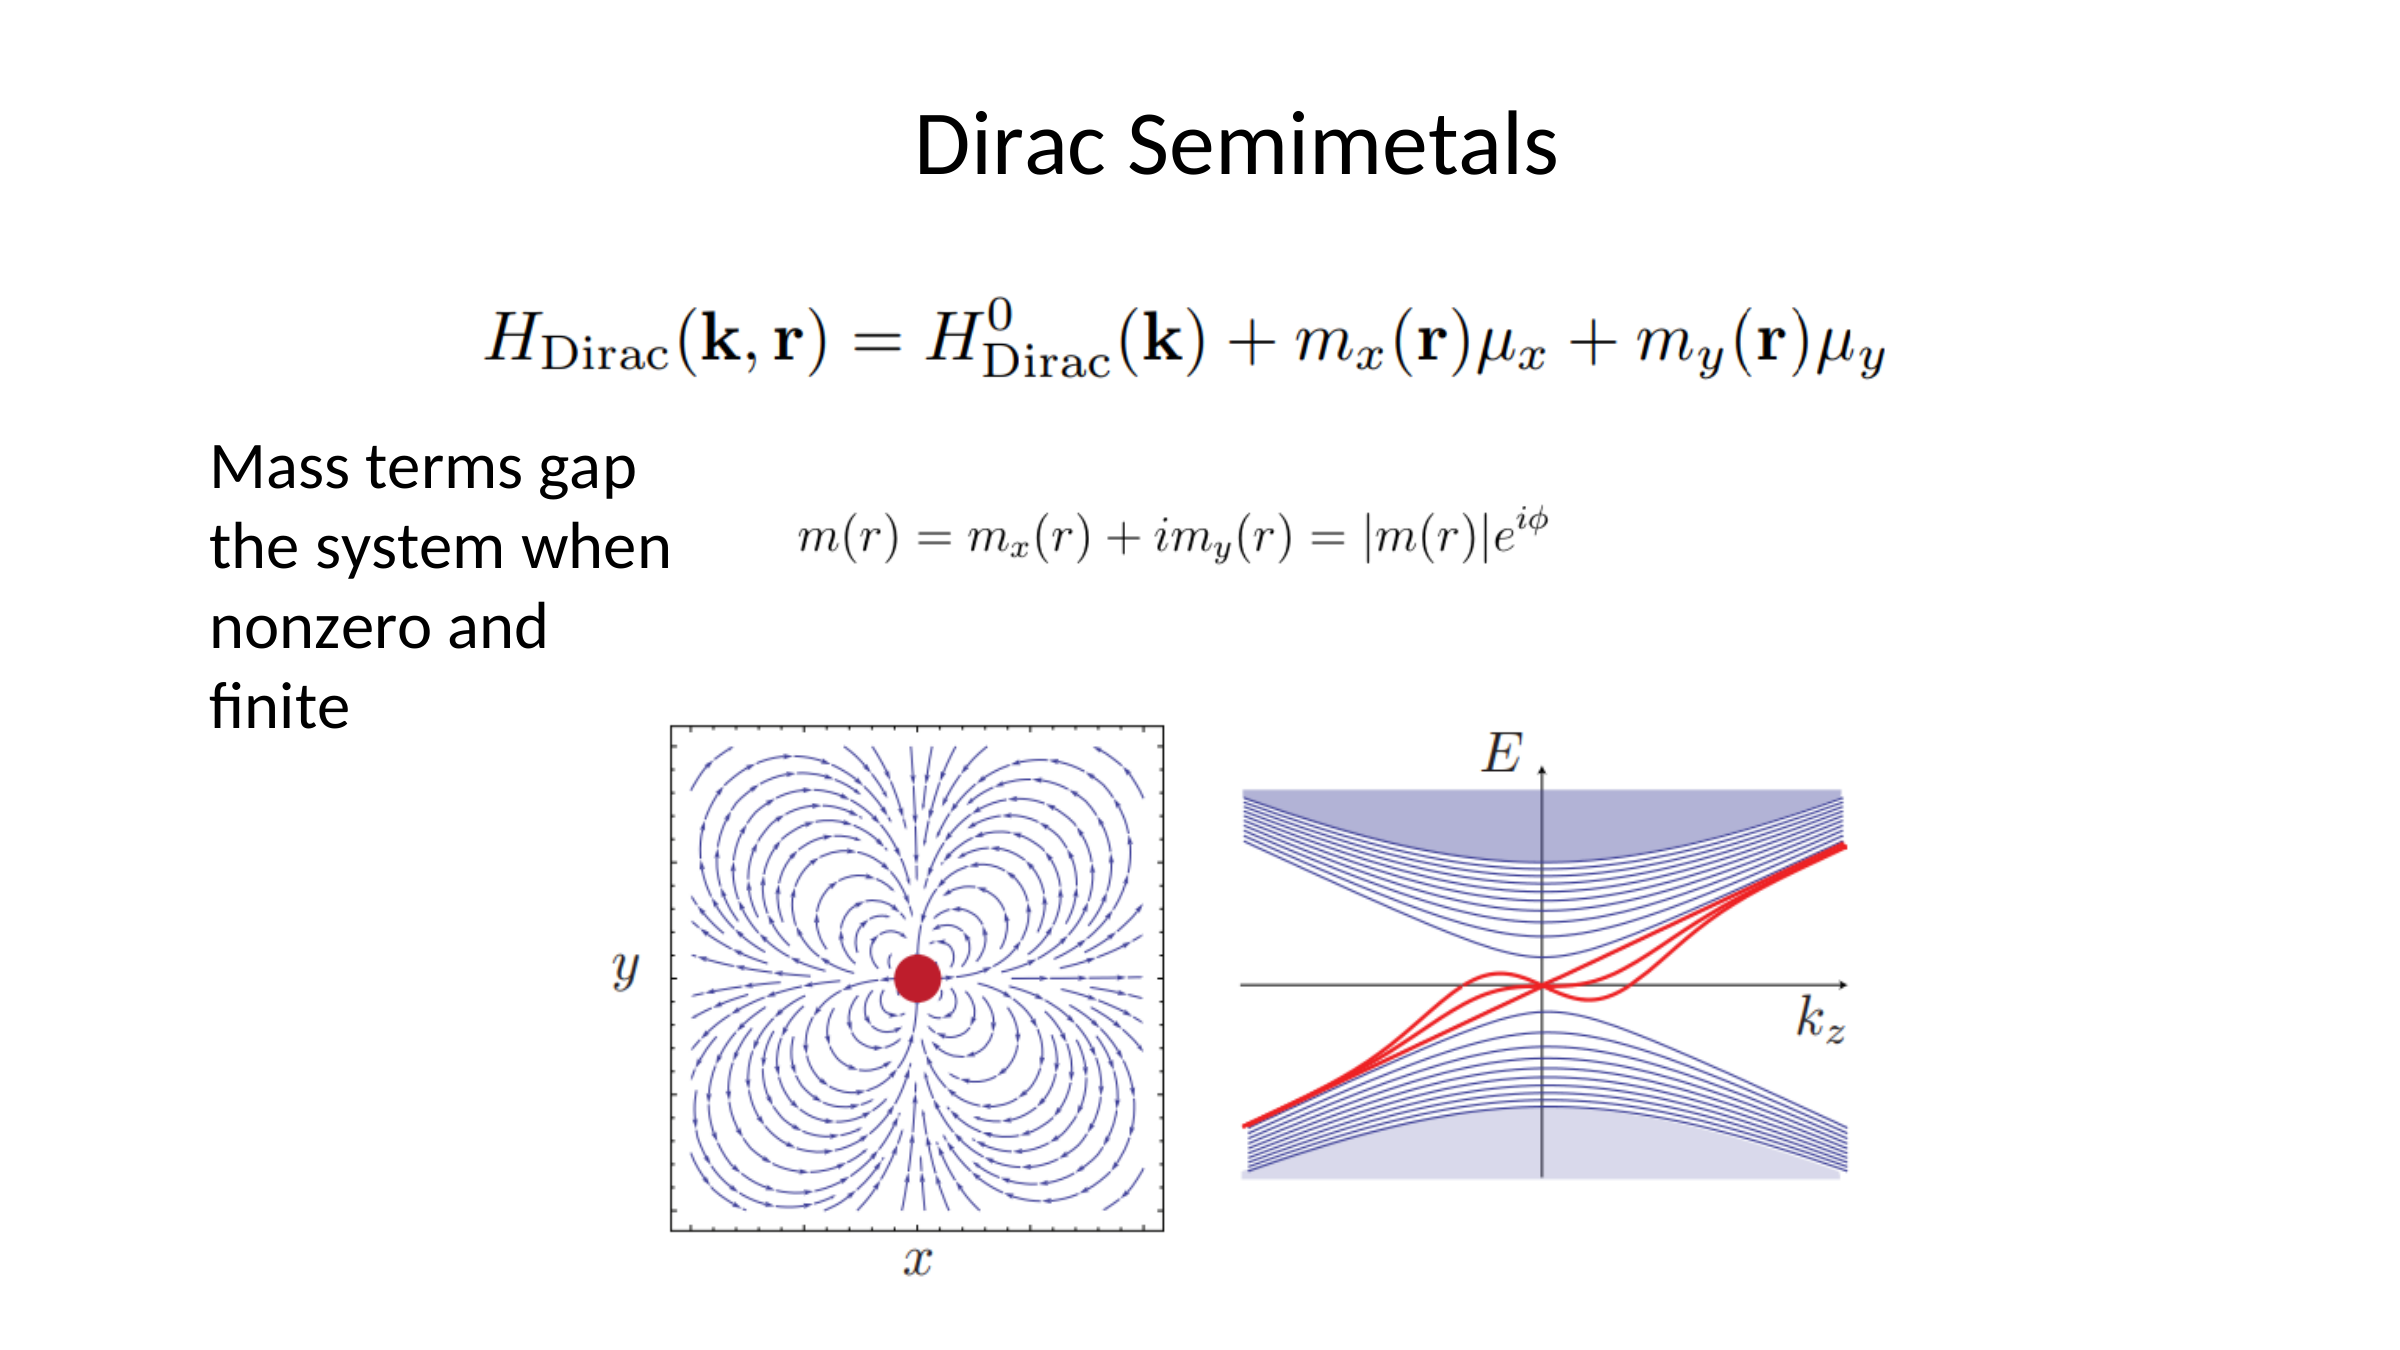

Dirac Semimetals
Mass terms gap the system when nonzero and finite